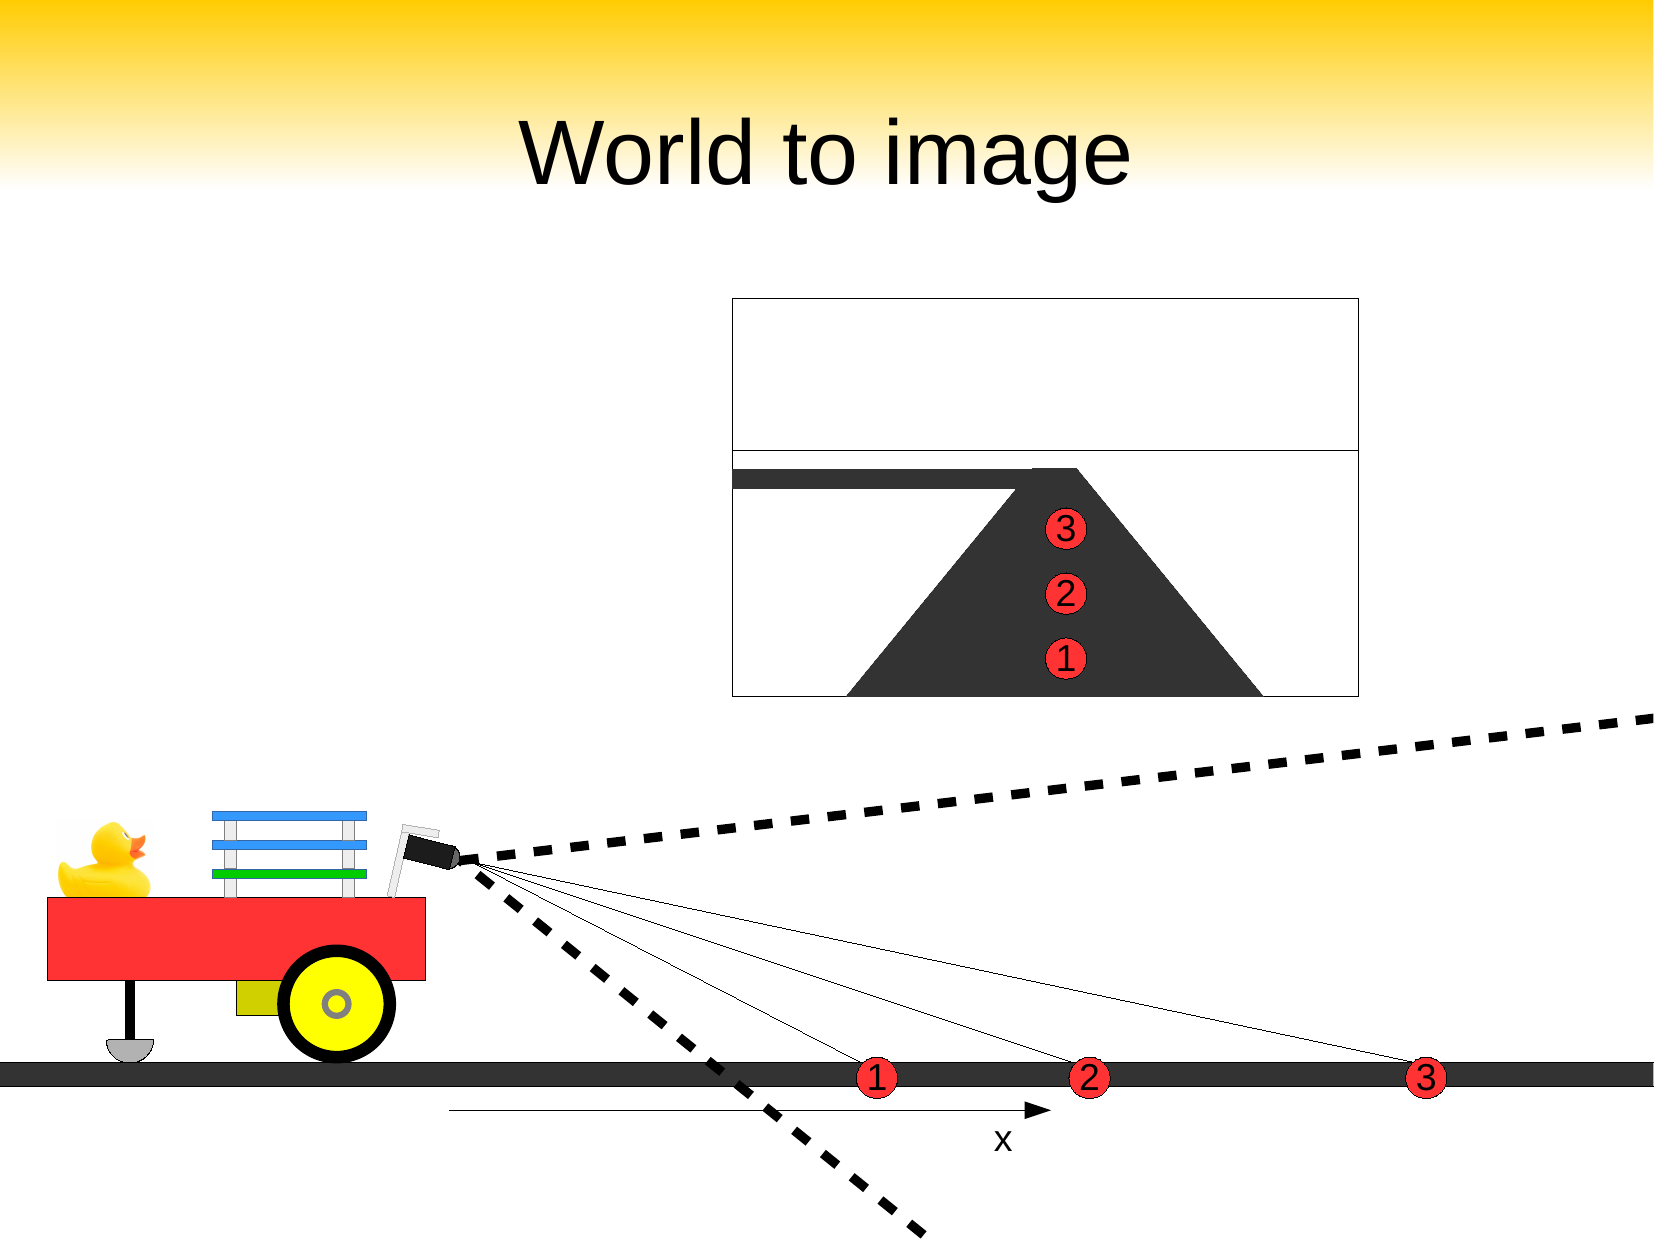

# World to image
3
2
1
1
2
3
x